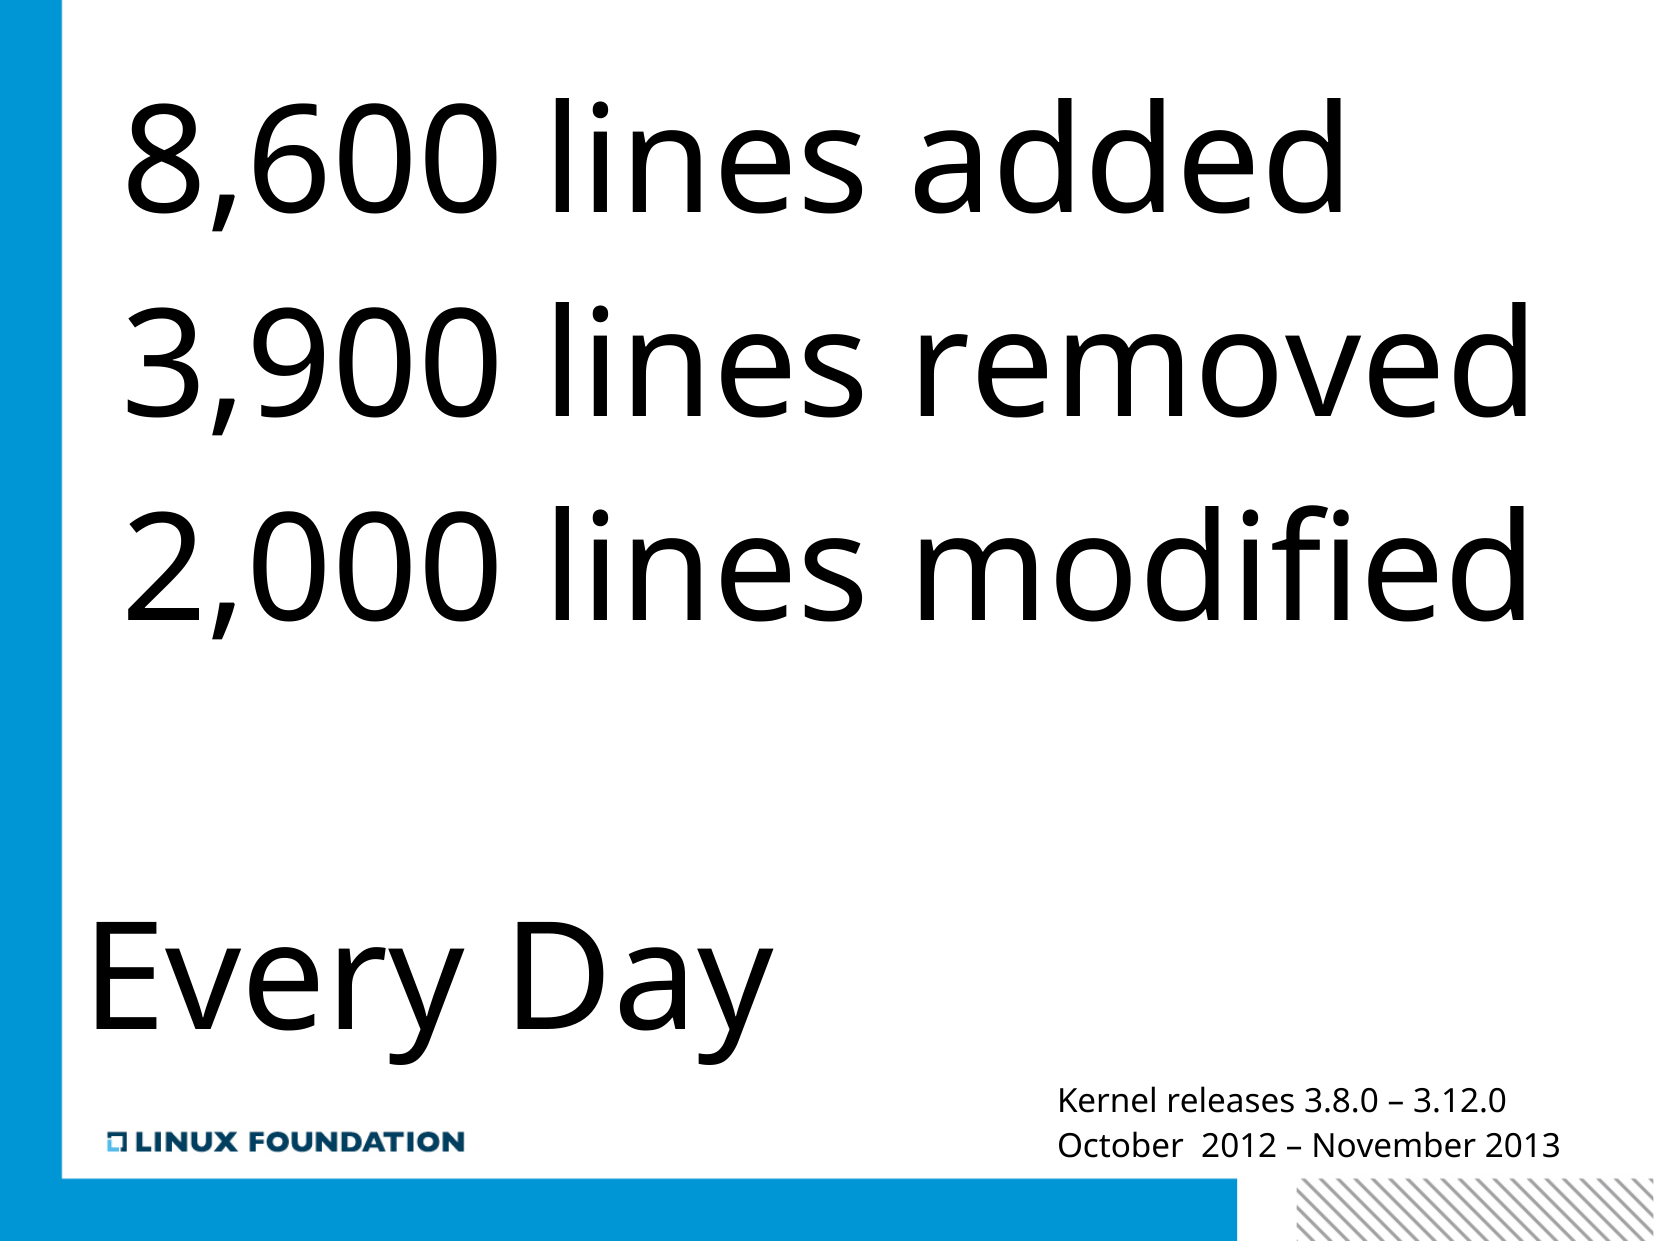

8,600 lines added
 3,900 lines removed
 2,000 lines modified
Every Day
Kernel releases 3.8.0 – 3.12.0
October 2012 – November 2013